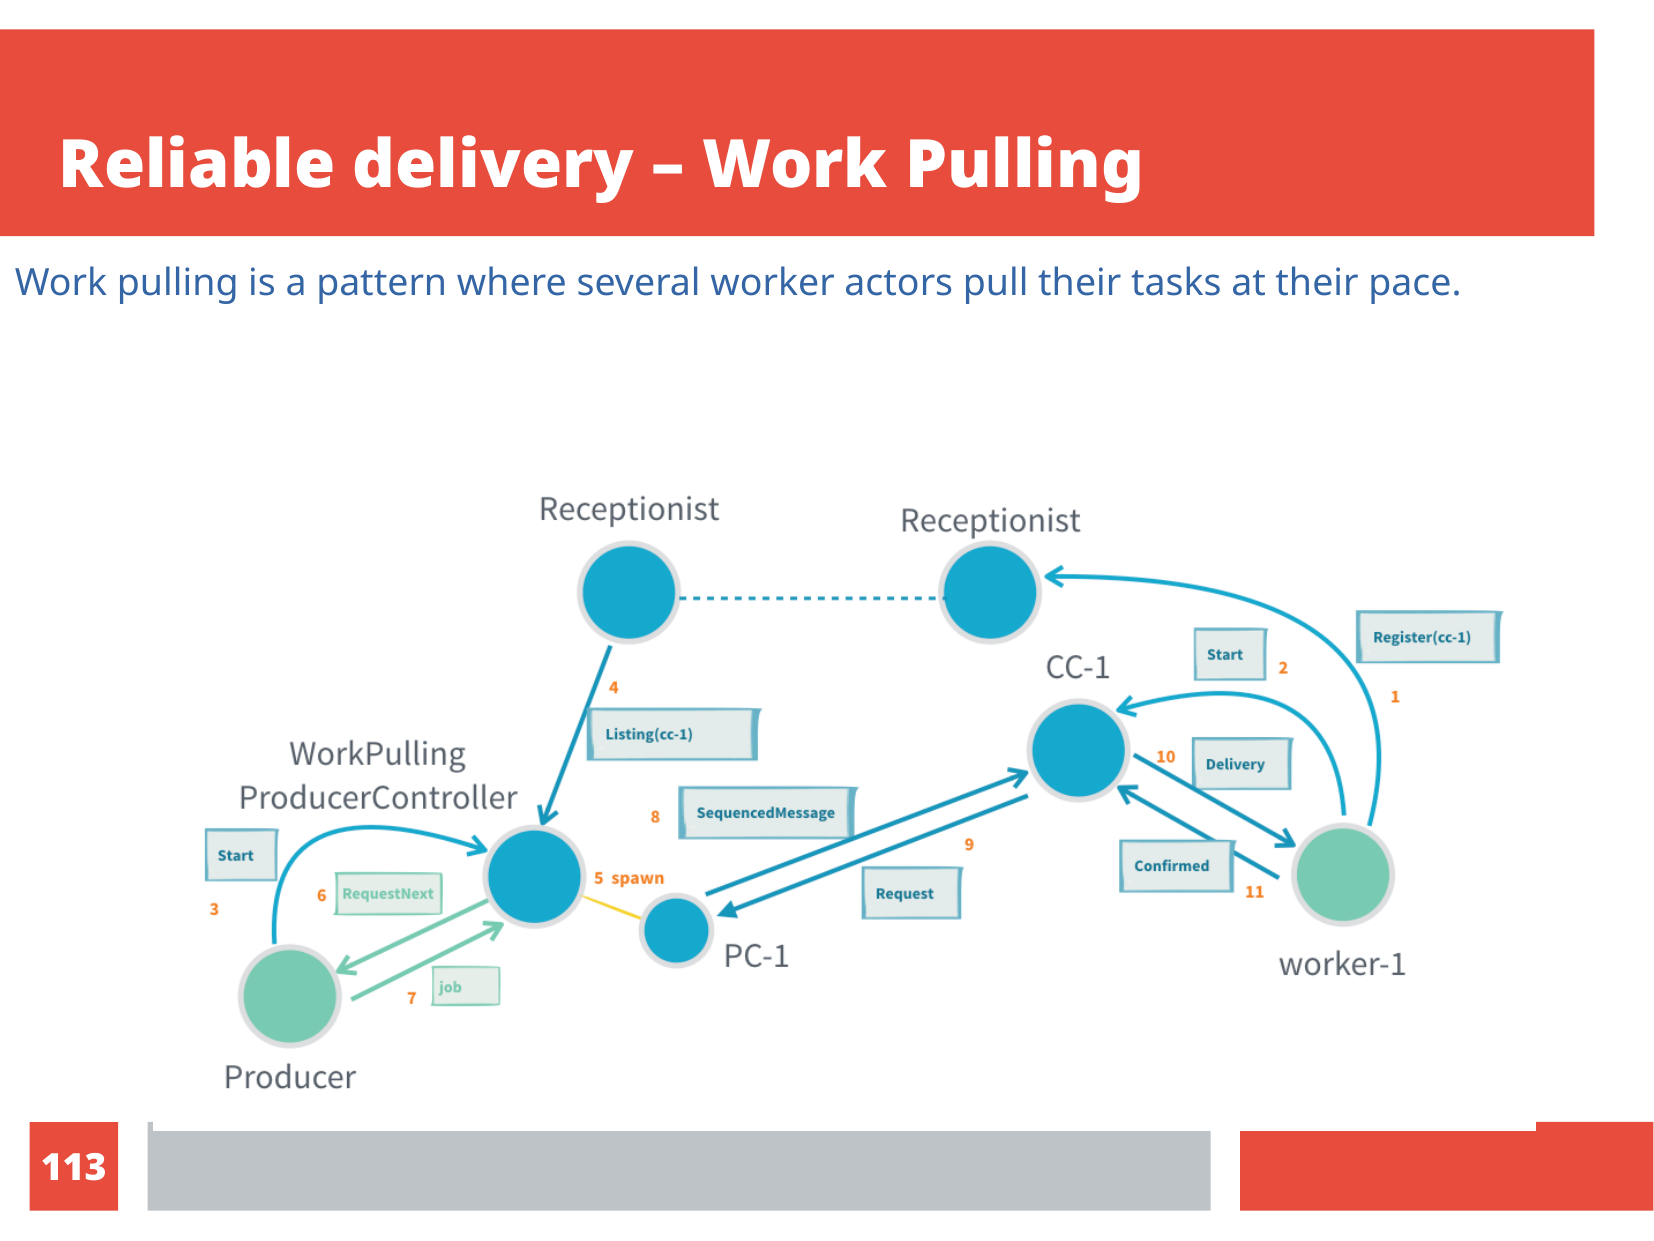

# Reliable delivery – Work Pulling
Work pulling is a pattern where several worker actors pull their tasks at their pace.
113